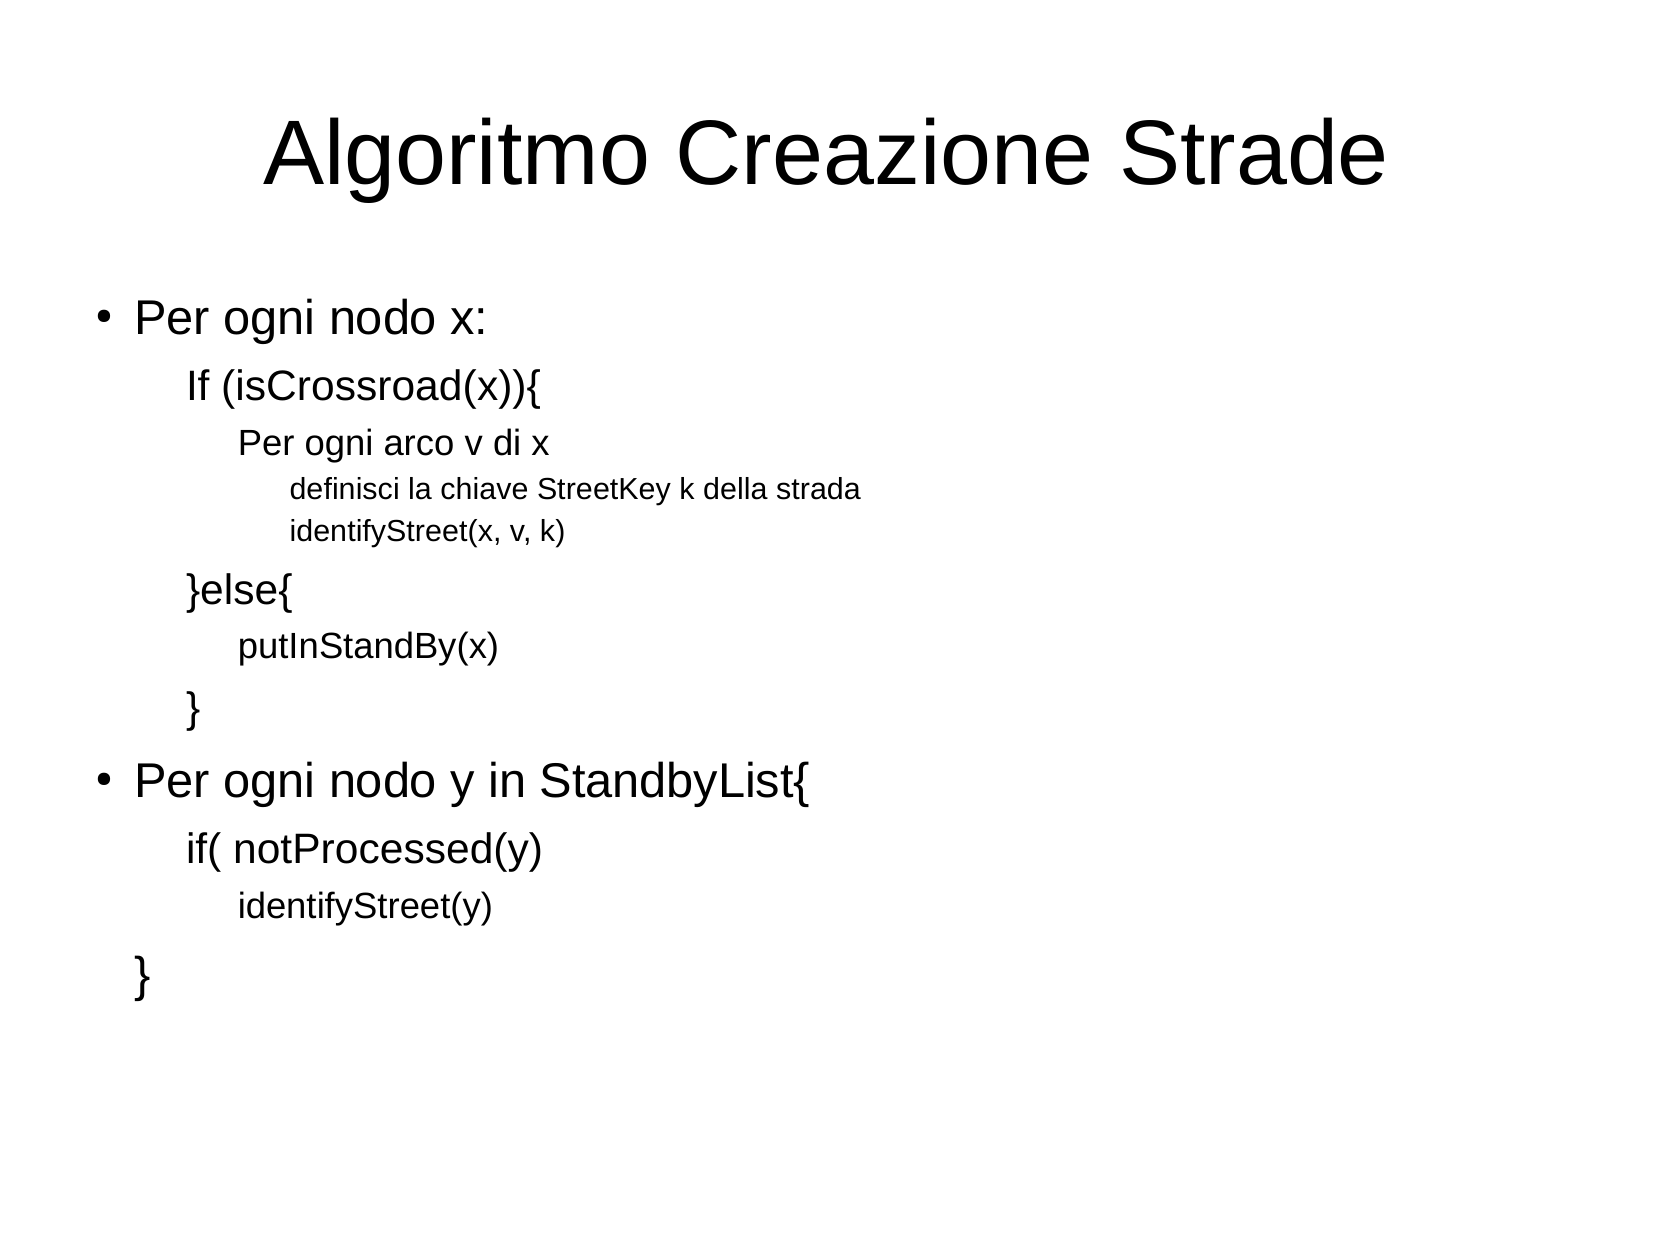

# Algoritmo Creazione Strade
Per ogni nodo x:
If (isCrossroad(x)){
Per ogni arco v di x
definisci la chiave StreetKey k della strada
identifyStreet(x, v, k)
}else{
putInStandBy(x)
}
Per ogni nodo y in StandbyList{
if( notProcessed(y)
identifyStreet(y)
}